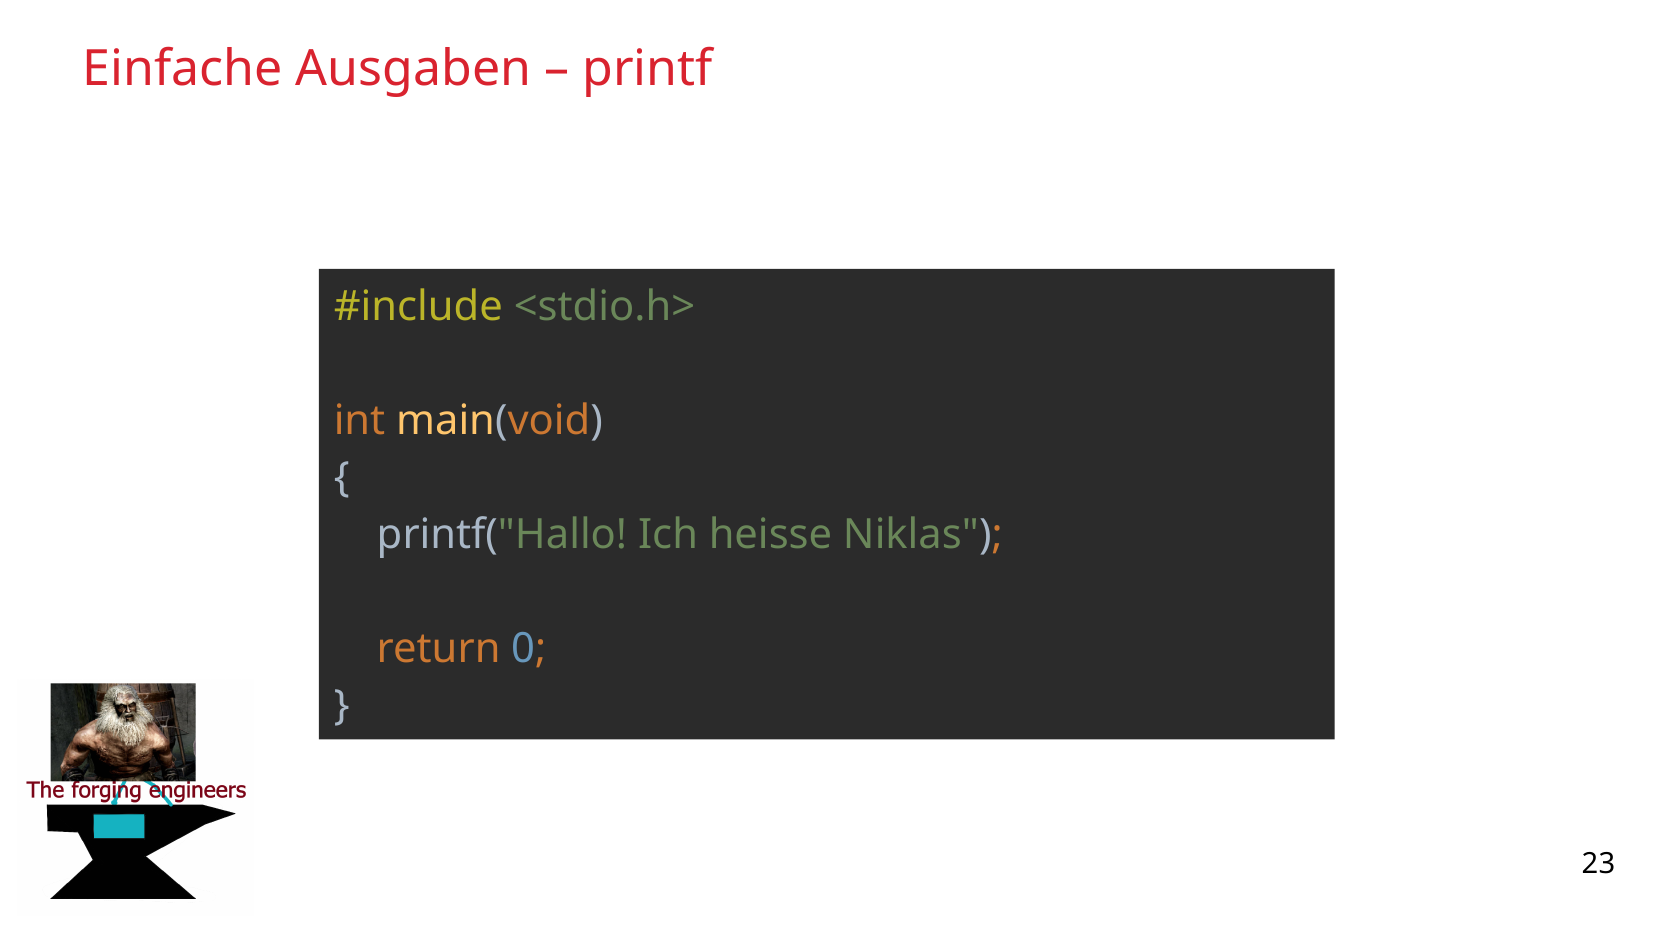

# Einfache Ausgaben – printf
#include <stdio.h>
int main(void)
{
 printf("Hallo! Ich heisse Niklas");
 return 0;
}